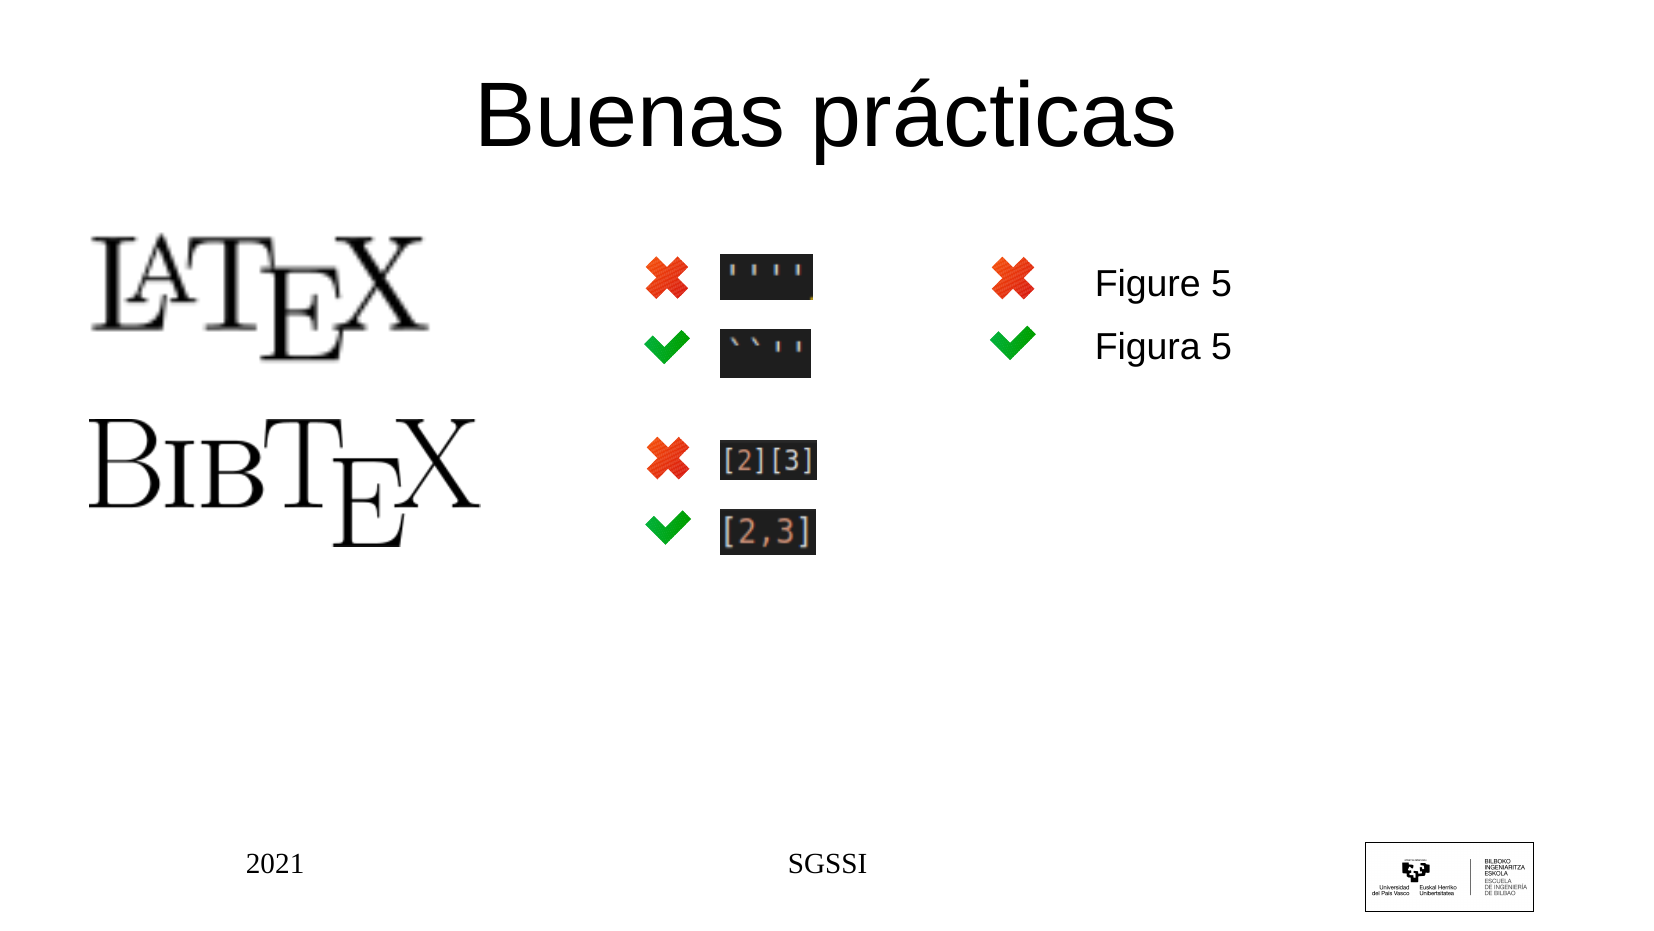

# Buenas prácticas
Figure 5
Figura 5